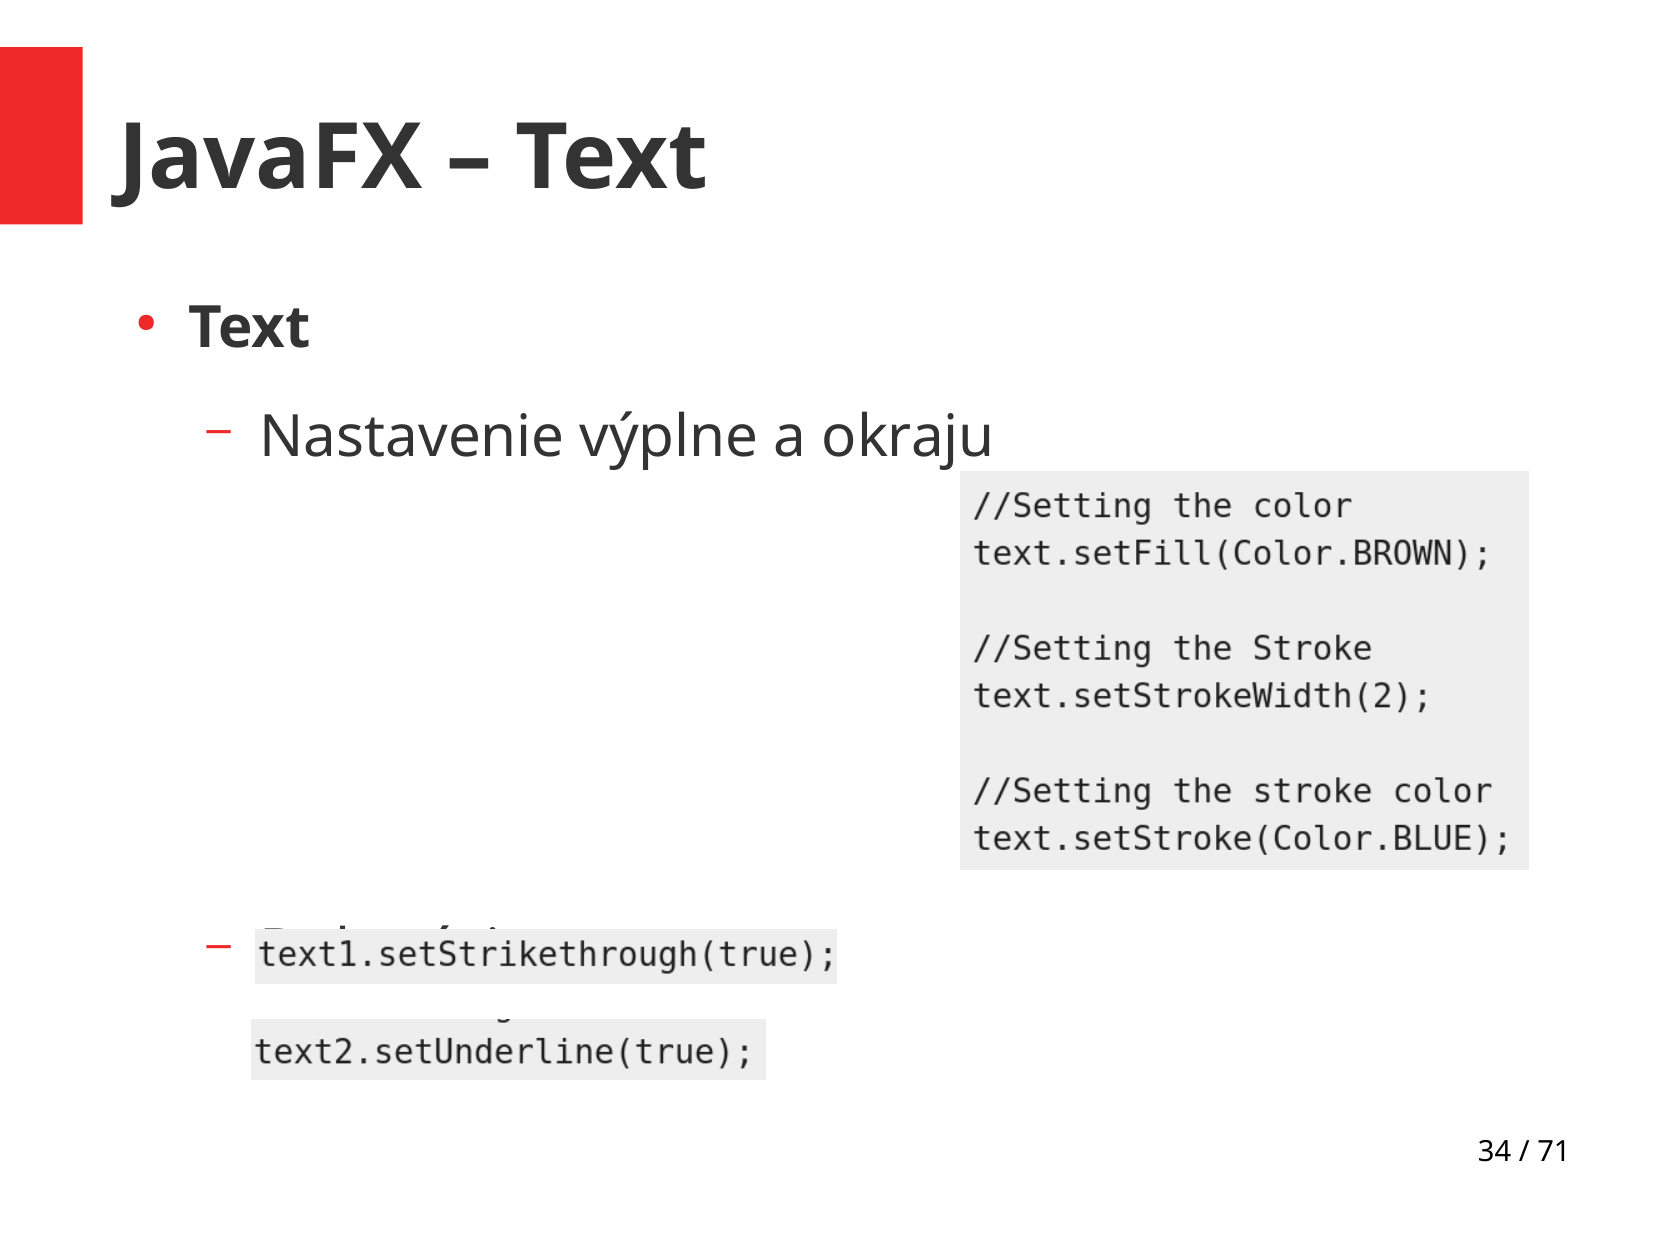

# JavaFX – Text
Text
Nastavenie výplne a okraju
Dekorácie textu
34